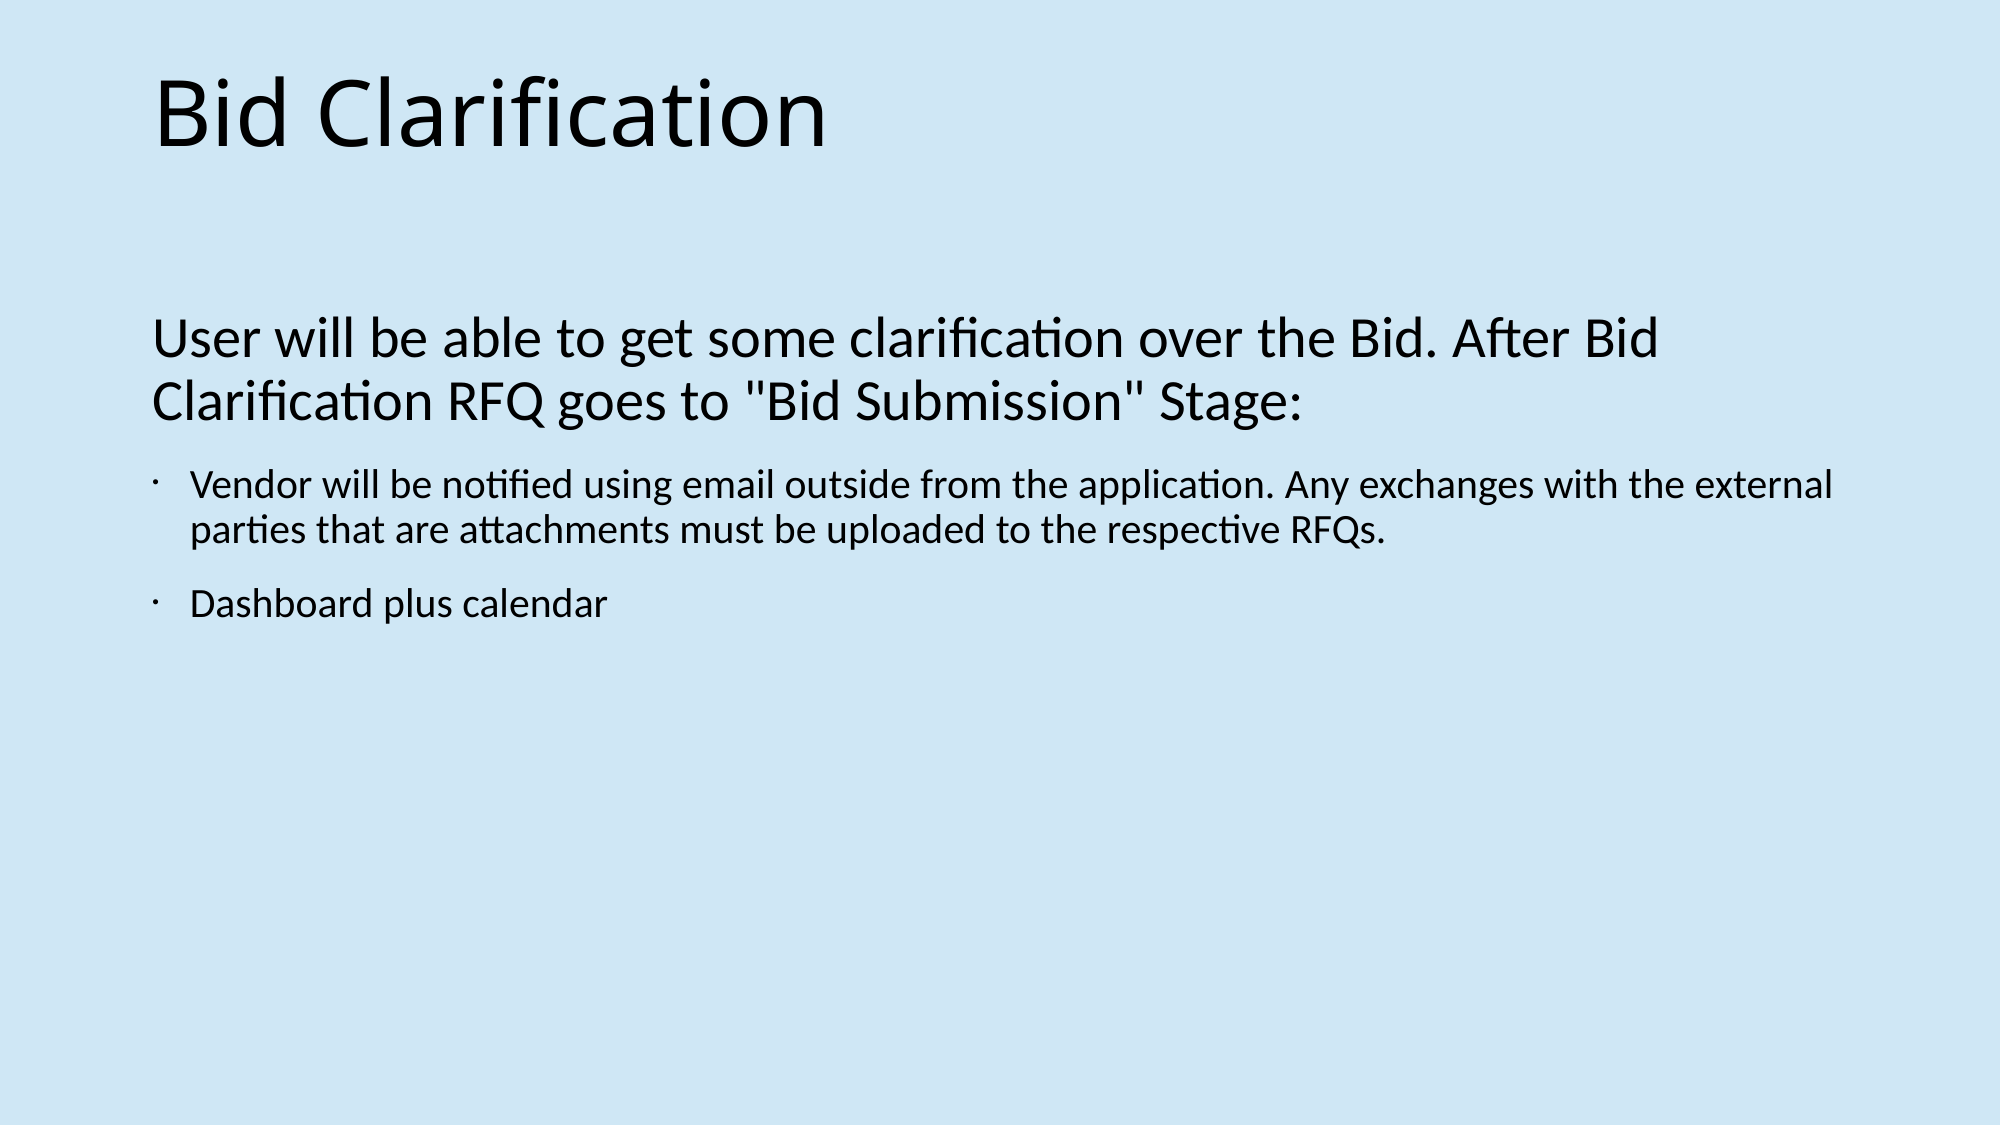

# Bid Clarification
User will be able to get some clarification over the Bid. After Bid Clarification RFQ goes to "Bid Submission" Stage:
Vendor will be notified using email outside from the application. Any exchanges with the external parties that are attachments must be uploaded to the respective RFQs.
Dashboard plus calendar